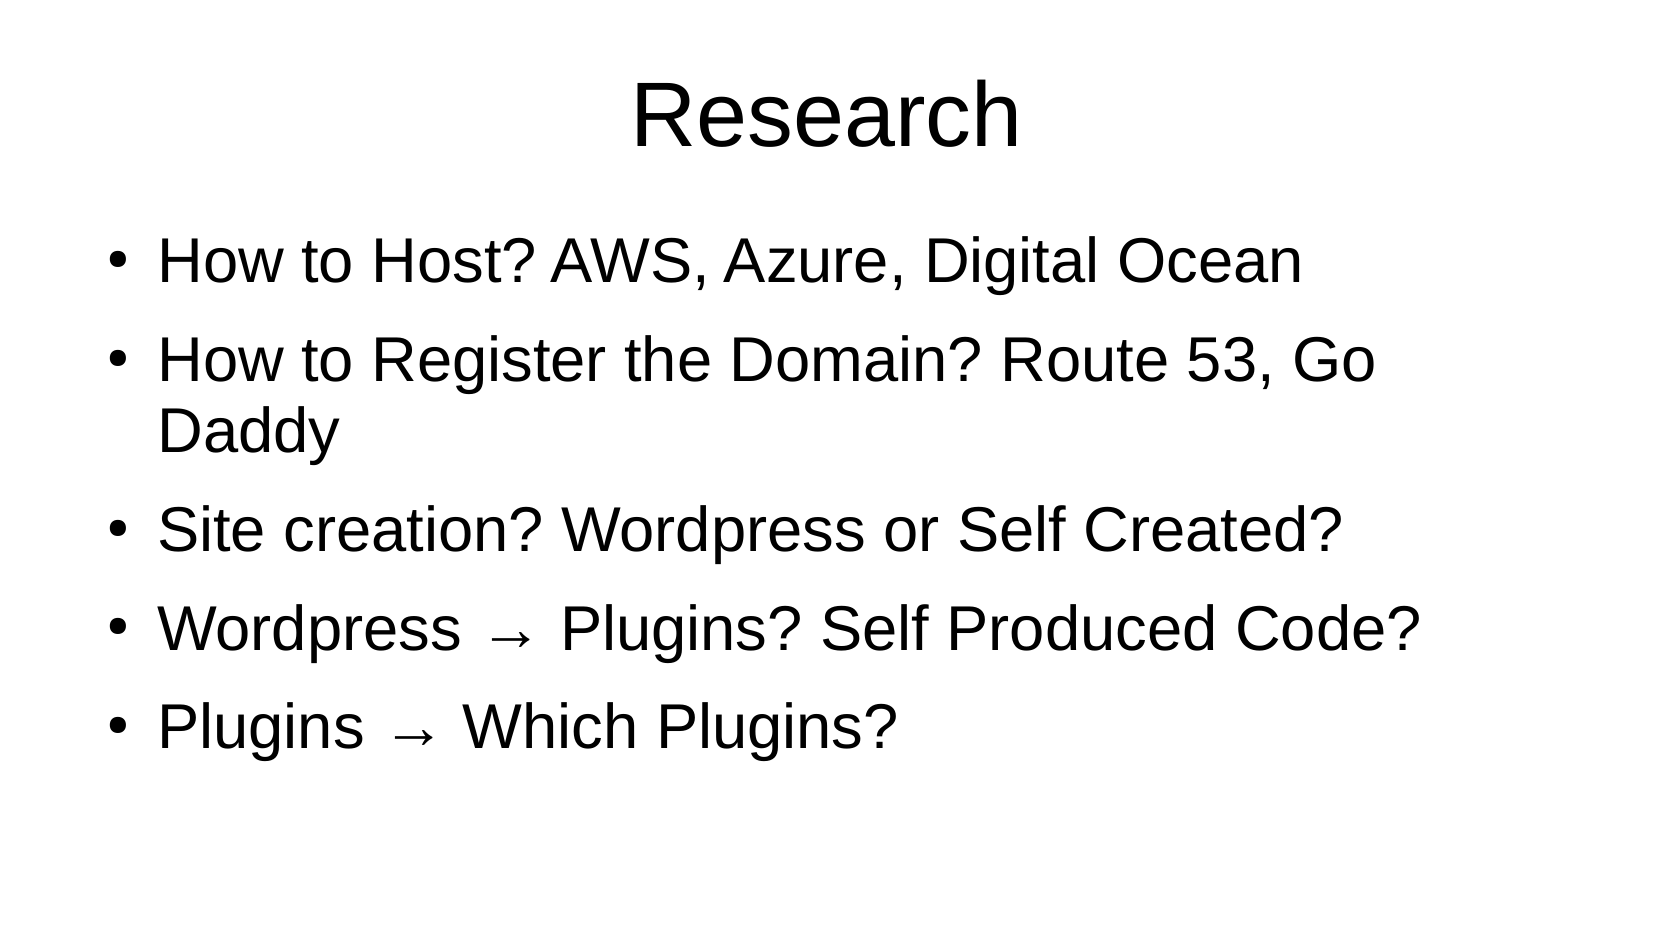

# Research
How to Host? AWS, Azure, Digital Ocean
How to Register the Domain? Route 53, Go Daddy
Site creation? Wordpress or Self Created?
Wordpress → Plugins? Self Produced Code?
Plugins → Which Plugins?